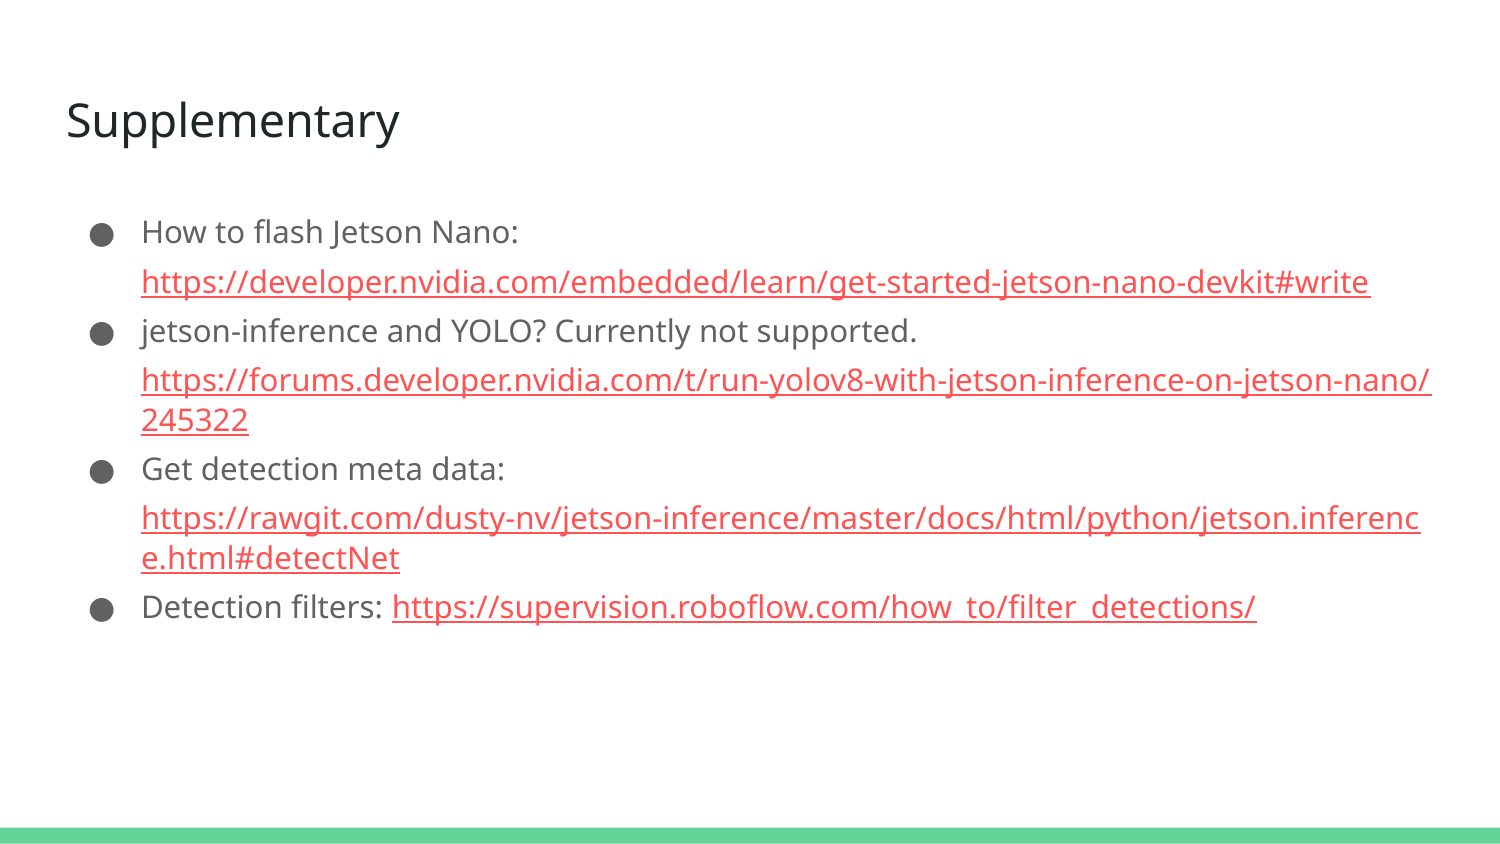

# Supplementary
How to flash Jetson Nano: https://developer.nvidia.com/embedded/learn/get-started-jetson-nano-devkit#write
jetson-inference and YOLO? Currently not supported. https://forums.developer.nvidia.com/t/run-yolov8-with-jetson-inference-on-jetson-nano/245322
Get detection meta data: https://rawgit.com/dusty-nv/jetson-inference/master/docs/html/python/jetson.inference.html#detectNet
Detection filters: https://supervision.roboflow.com/how_to/filter_detections/